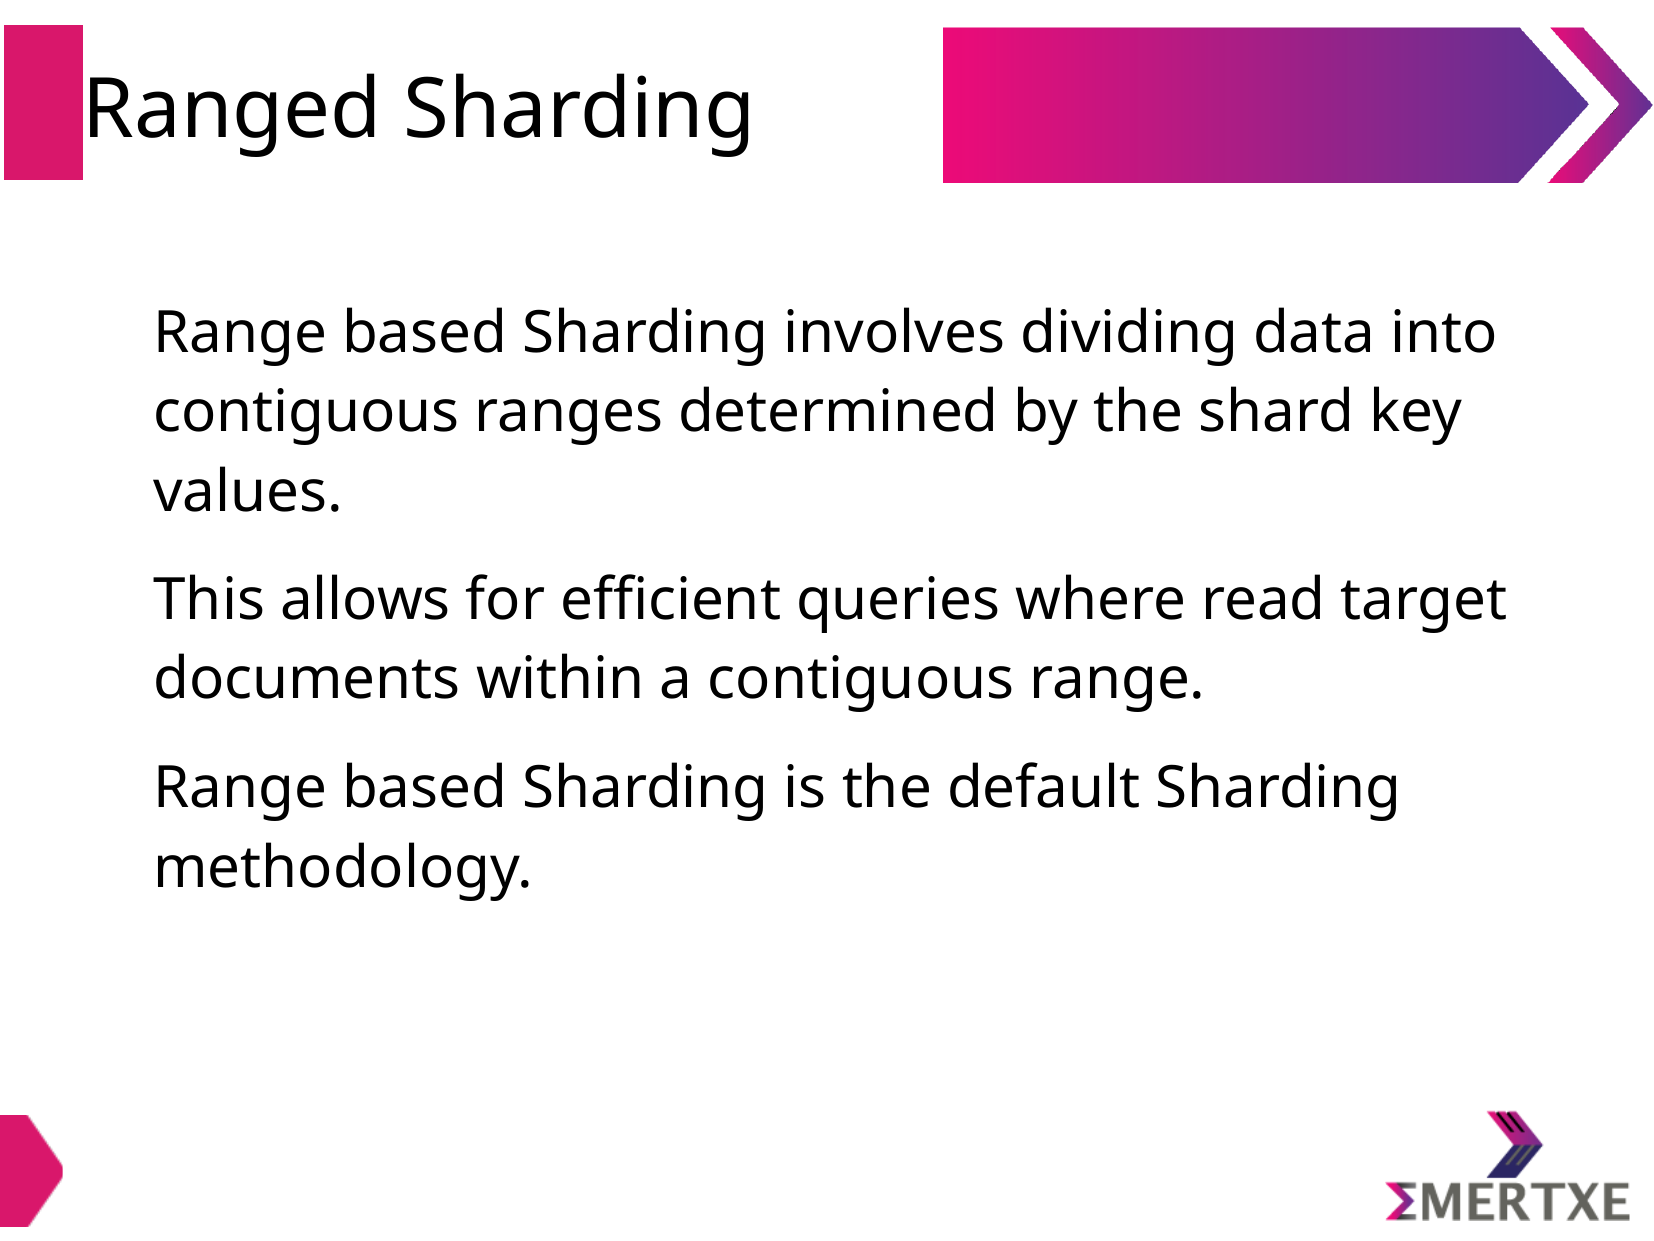

# Ranged Sharding
Range based Sharding involves dividing data into contiguous ranges determined by the shard key values.
This allows for efficient queries where read target documents within a contiguous range.
Range based Sharding is the default Sharding methodology.